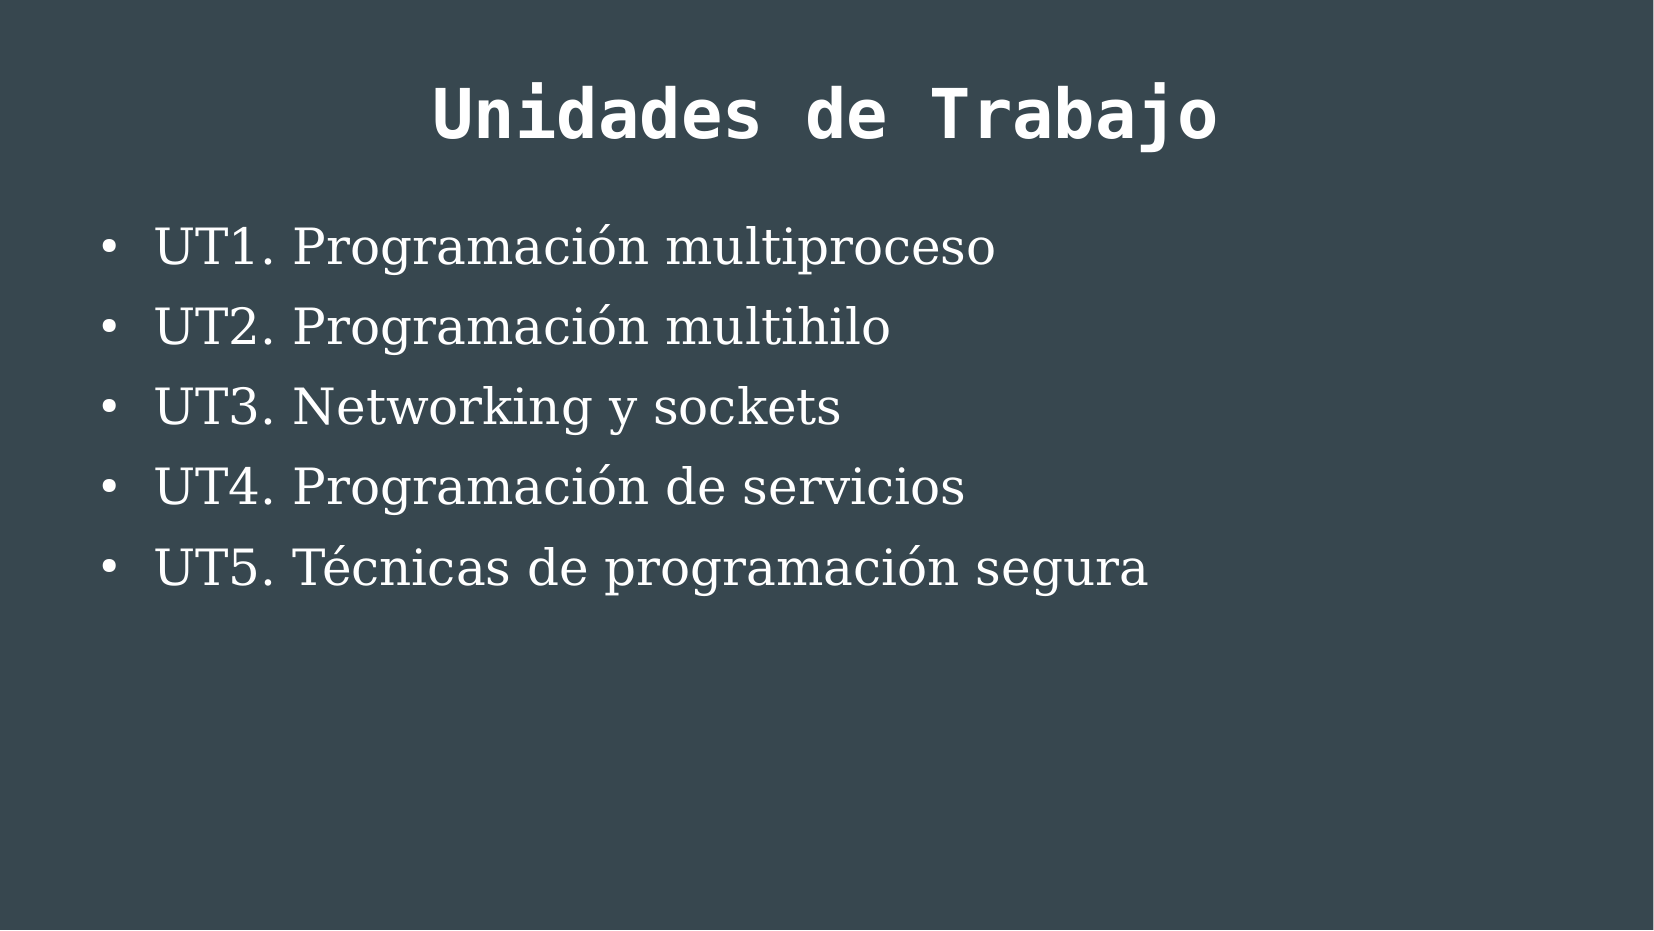

# Unidades de Trabajo
UT1. Programación multiproceso
UT2. Programación multihilo
UT3. Networking y sockets
UT4. Programación de servicios
UT5. Técnicas de programación segura